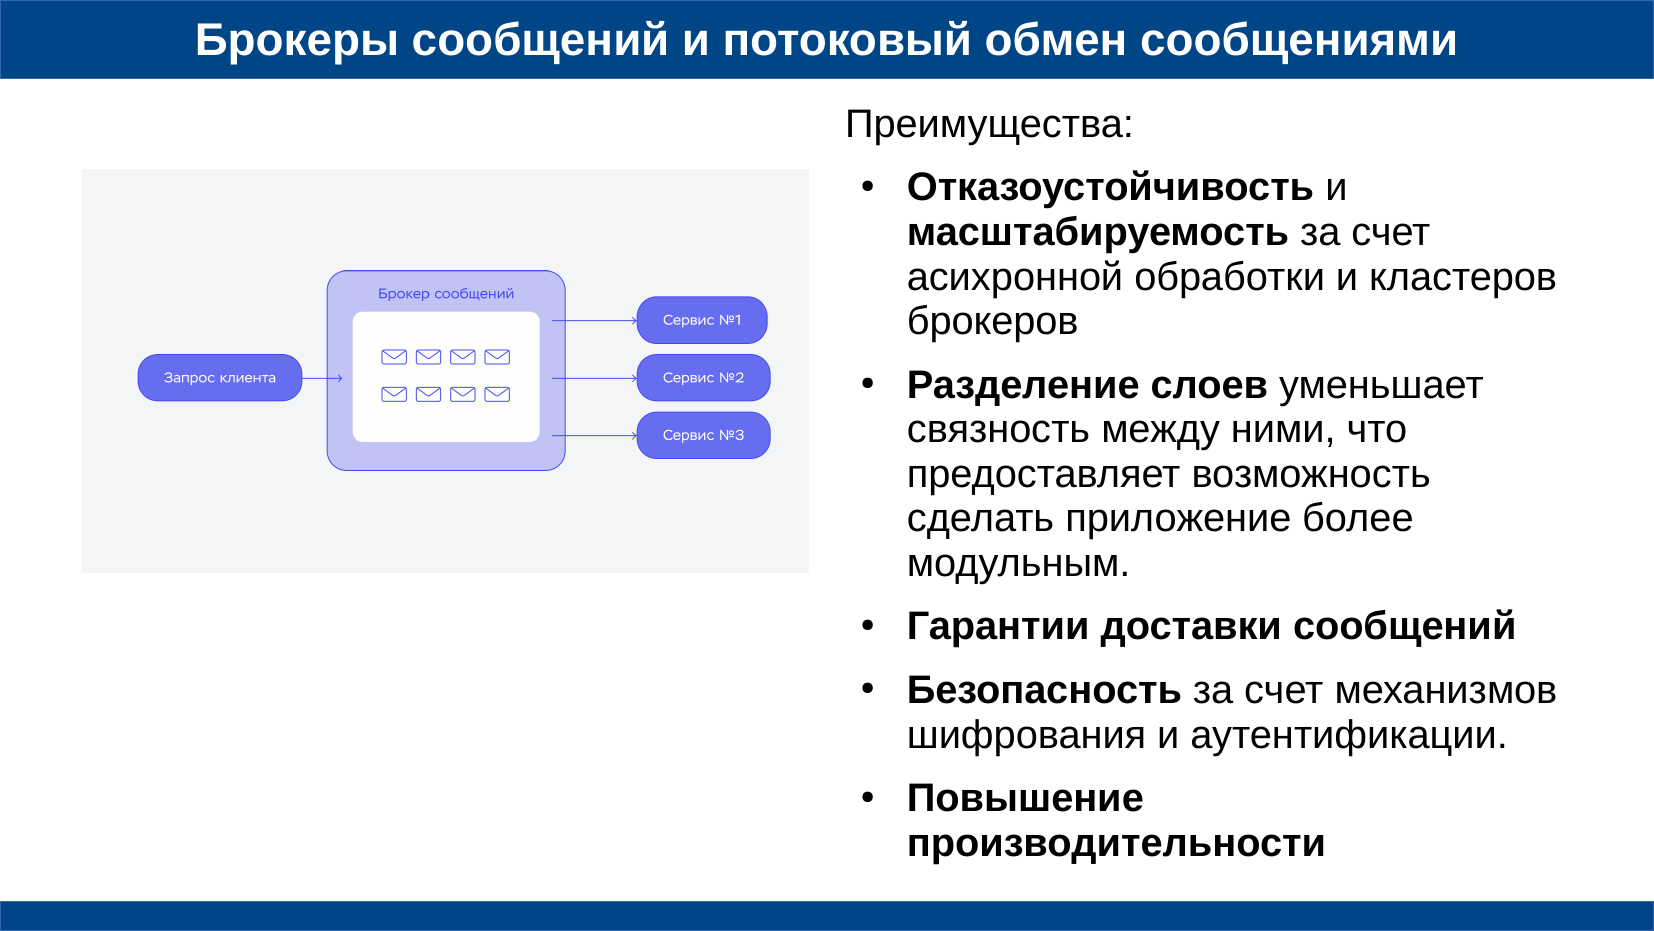

# Брокеры сообщений и потоковый обмен сообщениями
Преимущества:
Отказоустойчивость и масштабируемость за счет асихронной обработки и кластеров брокеров
Разделение слоев уменьшает связность между ними, что предоставляет возможность сделать приложение более модульным.
Гарантии доставки сообщений
Безопасность за счет механизмов шифрования и аутентификации.
Повышение производительности